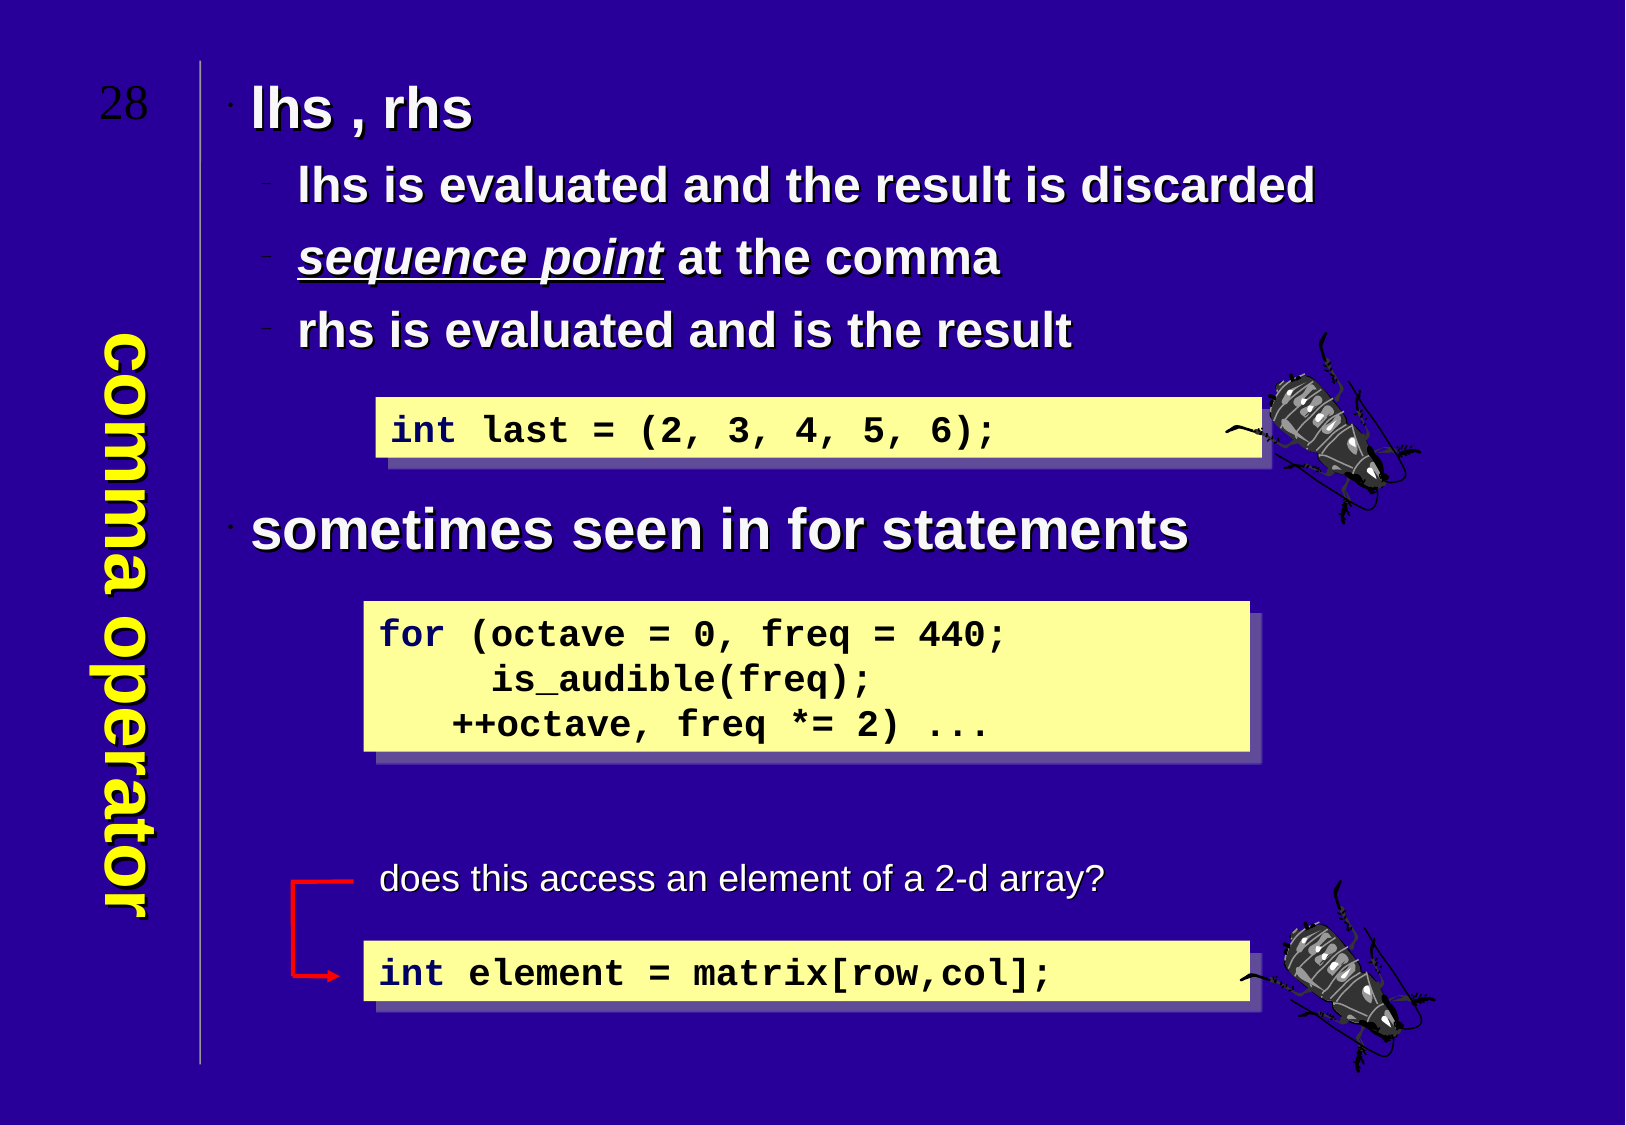

28
 lhs , rhs
lhs is evaluated and the result is discarded
sequence point at the comma
rhs is evaluated and is the result
 sometimes seen in for statements
# comma operator
int last = (2, 3, 4, 5, 6);
for (octave = 0, freq = 440;
 is_audible(freq);
	++octave, freq *= 2) ...
does this access an element of a 2-d array?
int element = matrix[row,col];